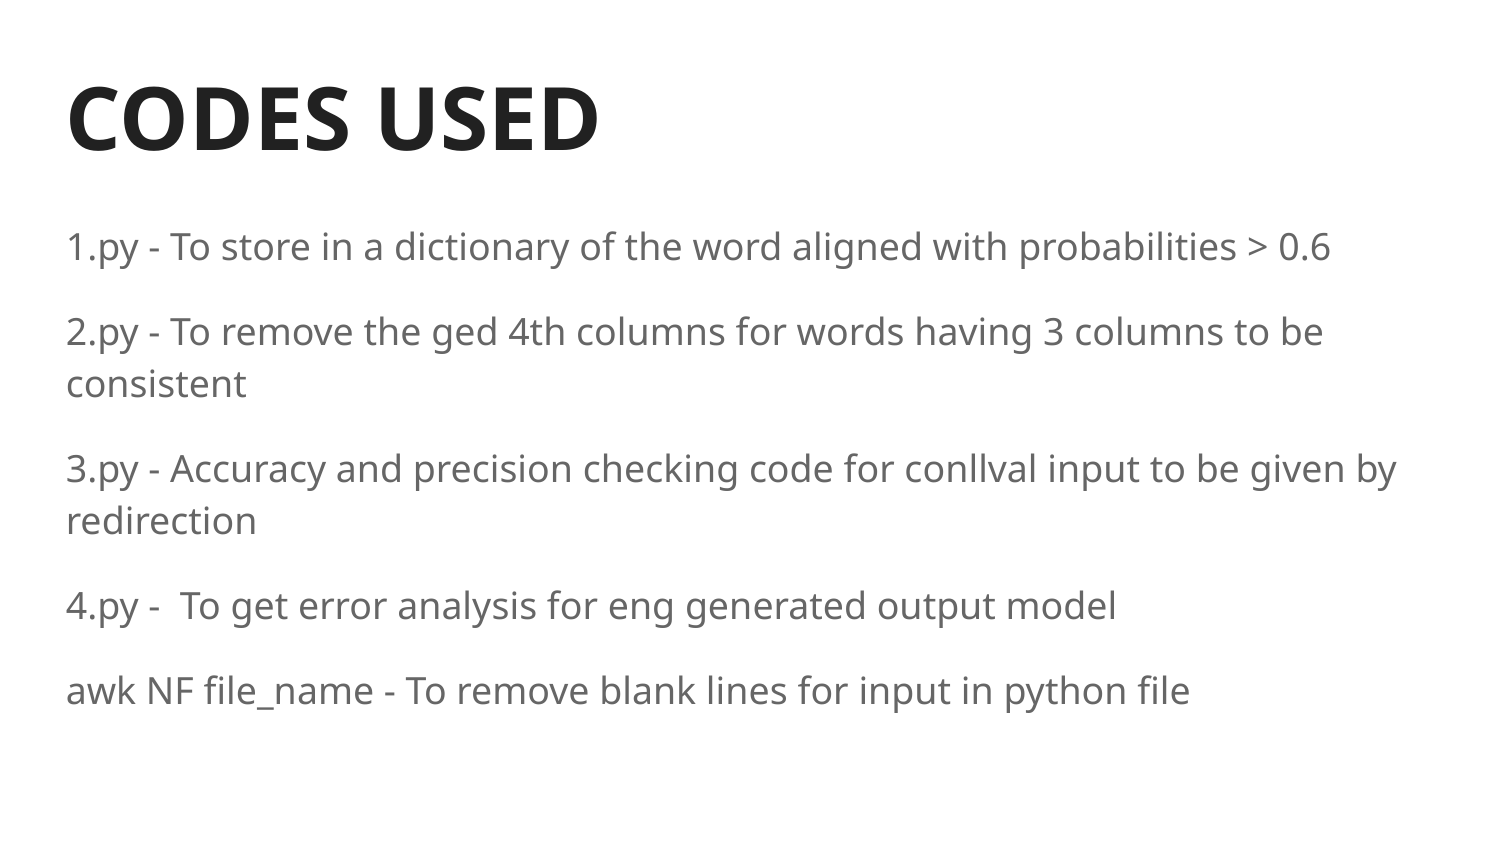

CODES USED
1.py - To store in a dictionary of the word aligned with probabilities > 0.6
2.py - To remove the ged 4th columns for words having 3 columns to be consistent
3.py - Accuracy and precision checking code for conllval input to be given by redirection
4.py - To get error analysis for eng generated output model
awk NF file_name - To remove blank lines for input in python file